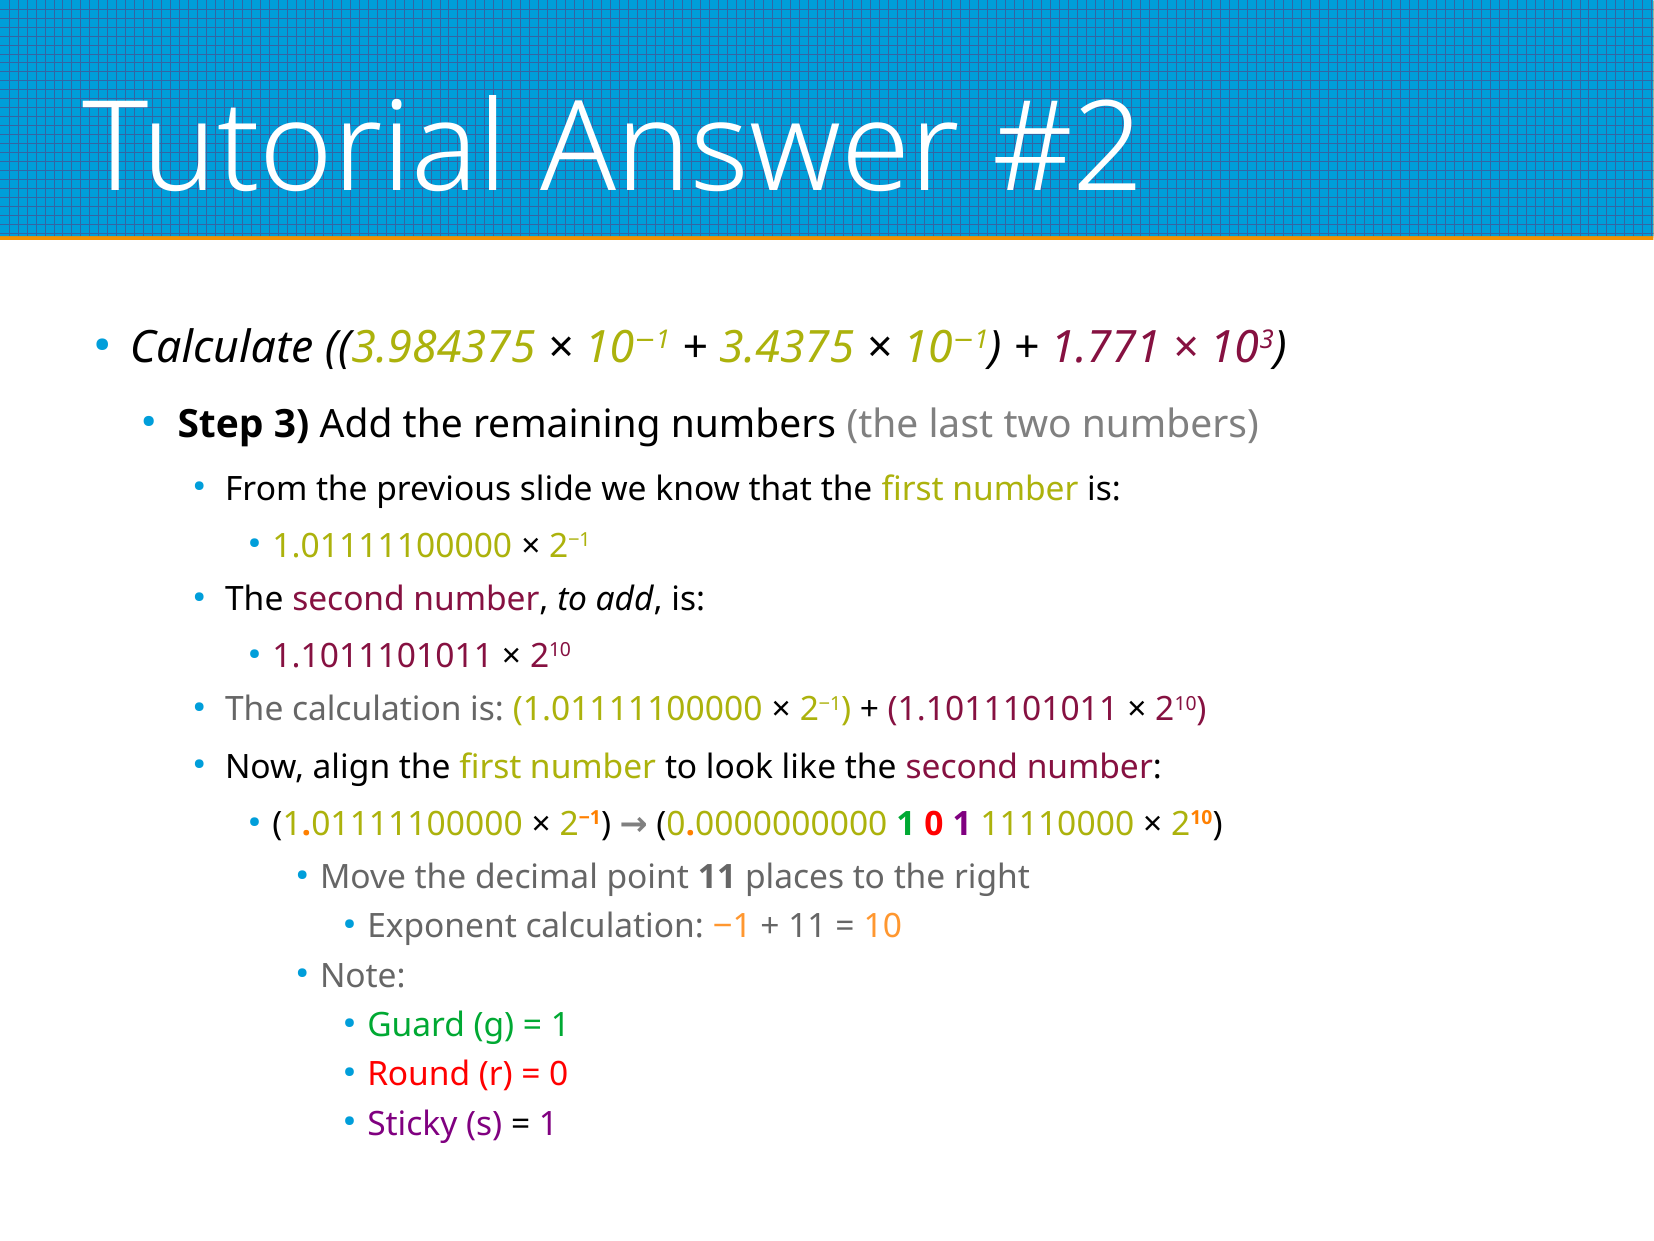

# Tutorial Answer #2
Calculate ((3.984375 × 10−1 + 3.4375 × 10−1) + 1.771 × 103)
Step 3) Add the remaining numbers (the last two numbers)
From the previous slide we know that the first number is:
1.01111100000 × 2‒1
The second number, to add, is:
1.1011101011 × 210
The calculation is: (1.01111100000 × 2‒1) + (1.1011101011 × 210)
Now, align the first number to look like the second number:
(1.01111100000 × 2‒1) → (0.0000000000 1 0 1 11110000 × 210)
Move the decimal point 11 places to the right
Exponent calculation: ‒1 + 11 = 10
Note:
Guard (g) = 1
Round (r) = 0
Sticky (s) = 1